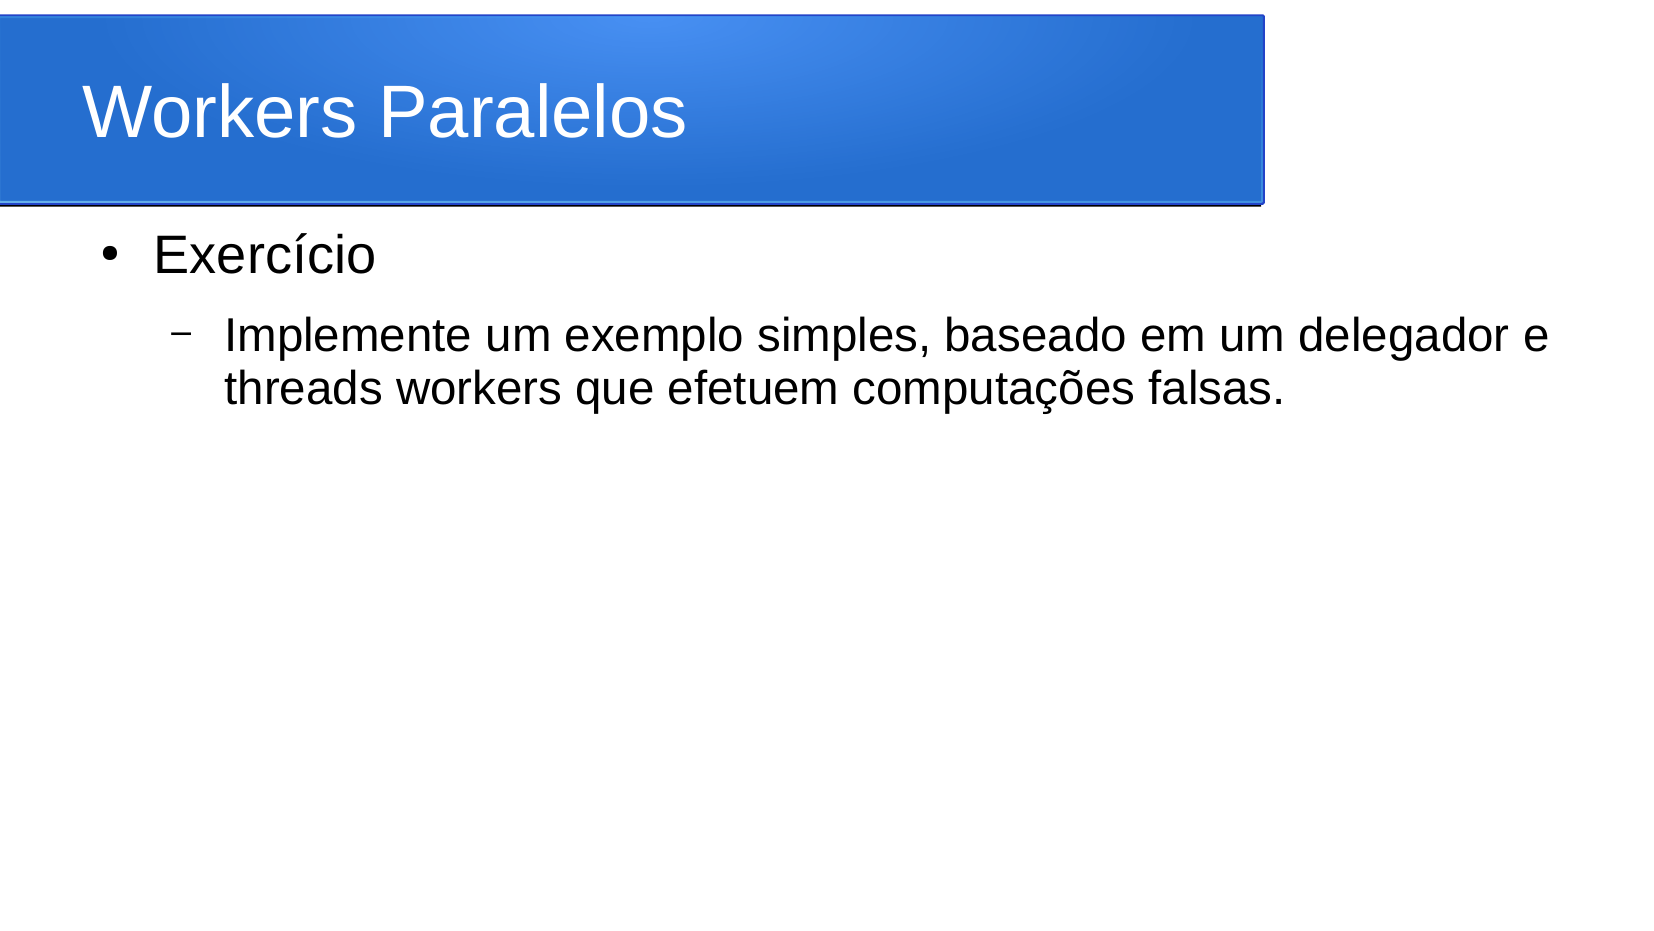

# Workers Paralelos
Exercício
Implemente um exemplo simples, baseado em um delegador e threads workers que efetuem computações falsas.